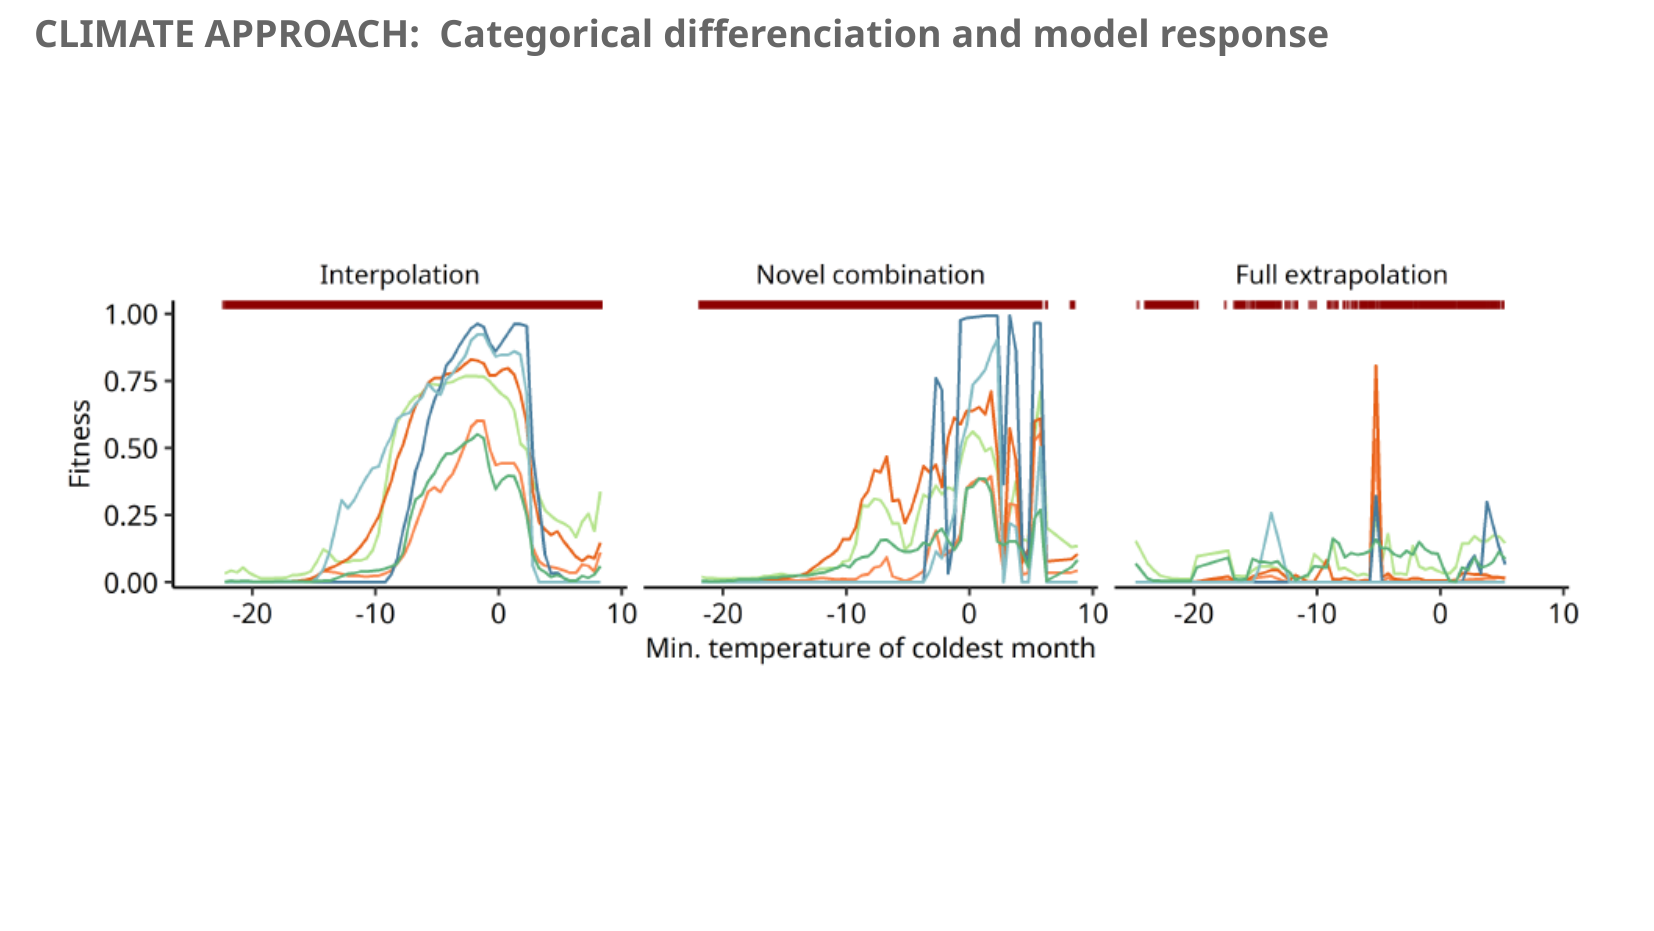

CLIMATE APPROACH: Categorical differenciation and model response